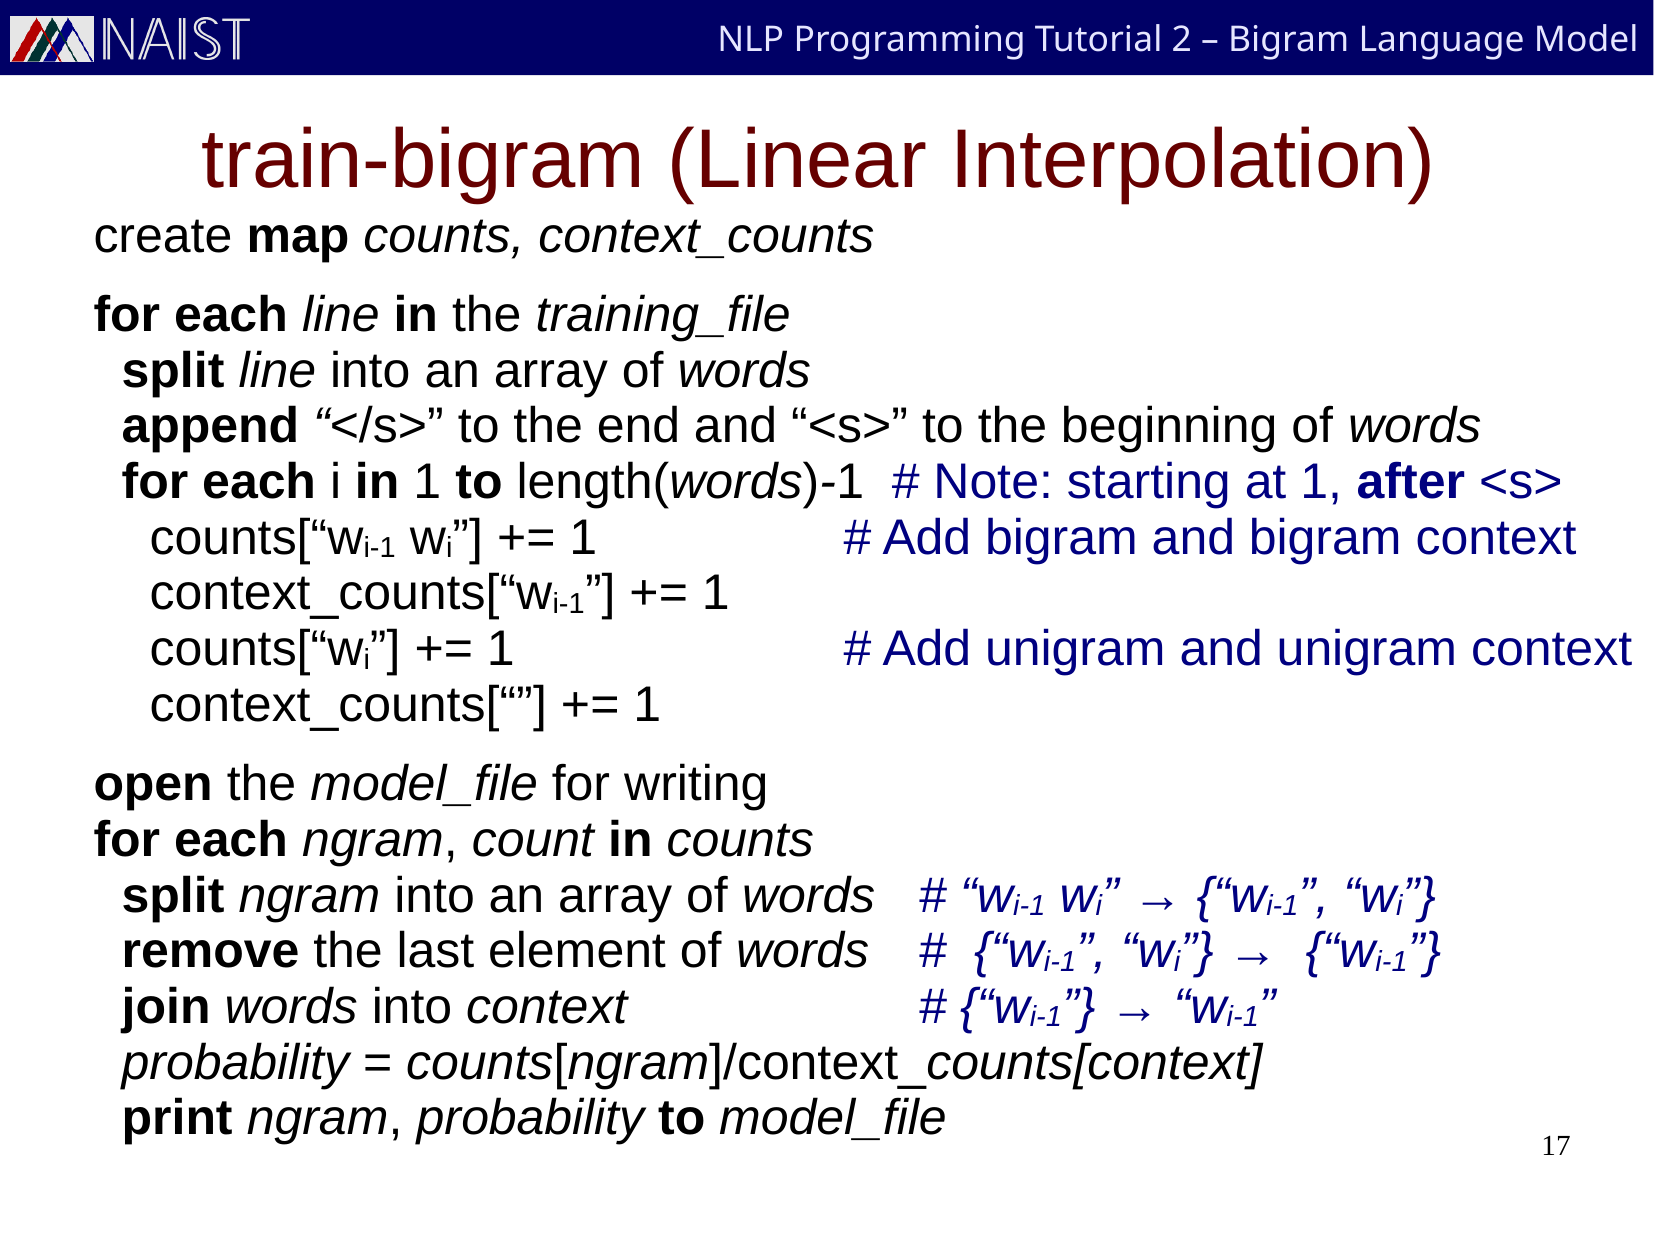

# train-bigram (Linear Interpolation)
create map counts, context_counts
for each line in the training_file
 split line into an array of words
 append “</s>” to the end and “<s>” to the beginning of words
 for each i in 1 to length(words)-1 # Note: starting at 1, after <s>
 counts[“wi-1 wi”] += 1 	# Add bigram and bigram context
 context_counts[“wi-1”] += 1
 counts[“wi”] += 1 		# Add unigram and unigram context
 context_counts[“”] += 1
open the model_file for writing
for each ngram, count in counts
 split ngram into an array of words 	# “wi-1 wi” → {“wi-1”, “wi”}
 remove the last element of words 	# {“wi-1”, “wi”} → {“wi-1”}
 join words into context 	# {“wi-1”} → “wi-1”
 probability = counts[ngram]/context_counts[context]
 print ngram, probability to model_file
17